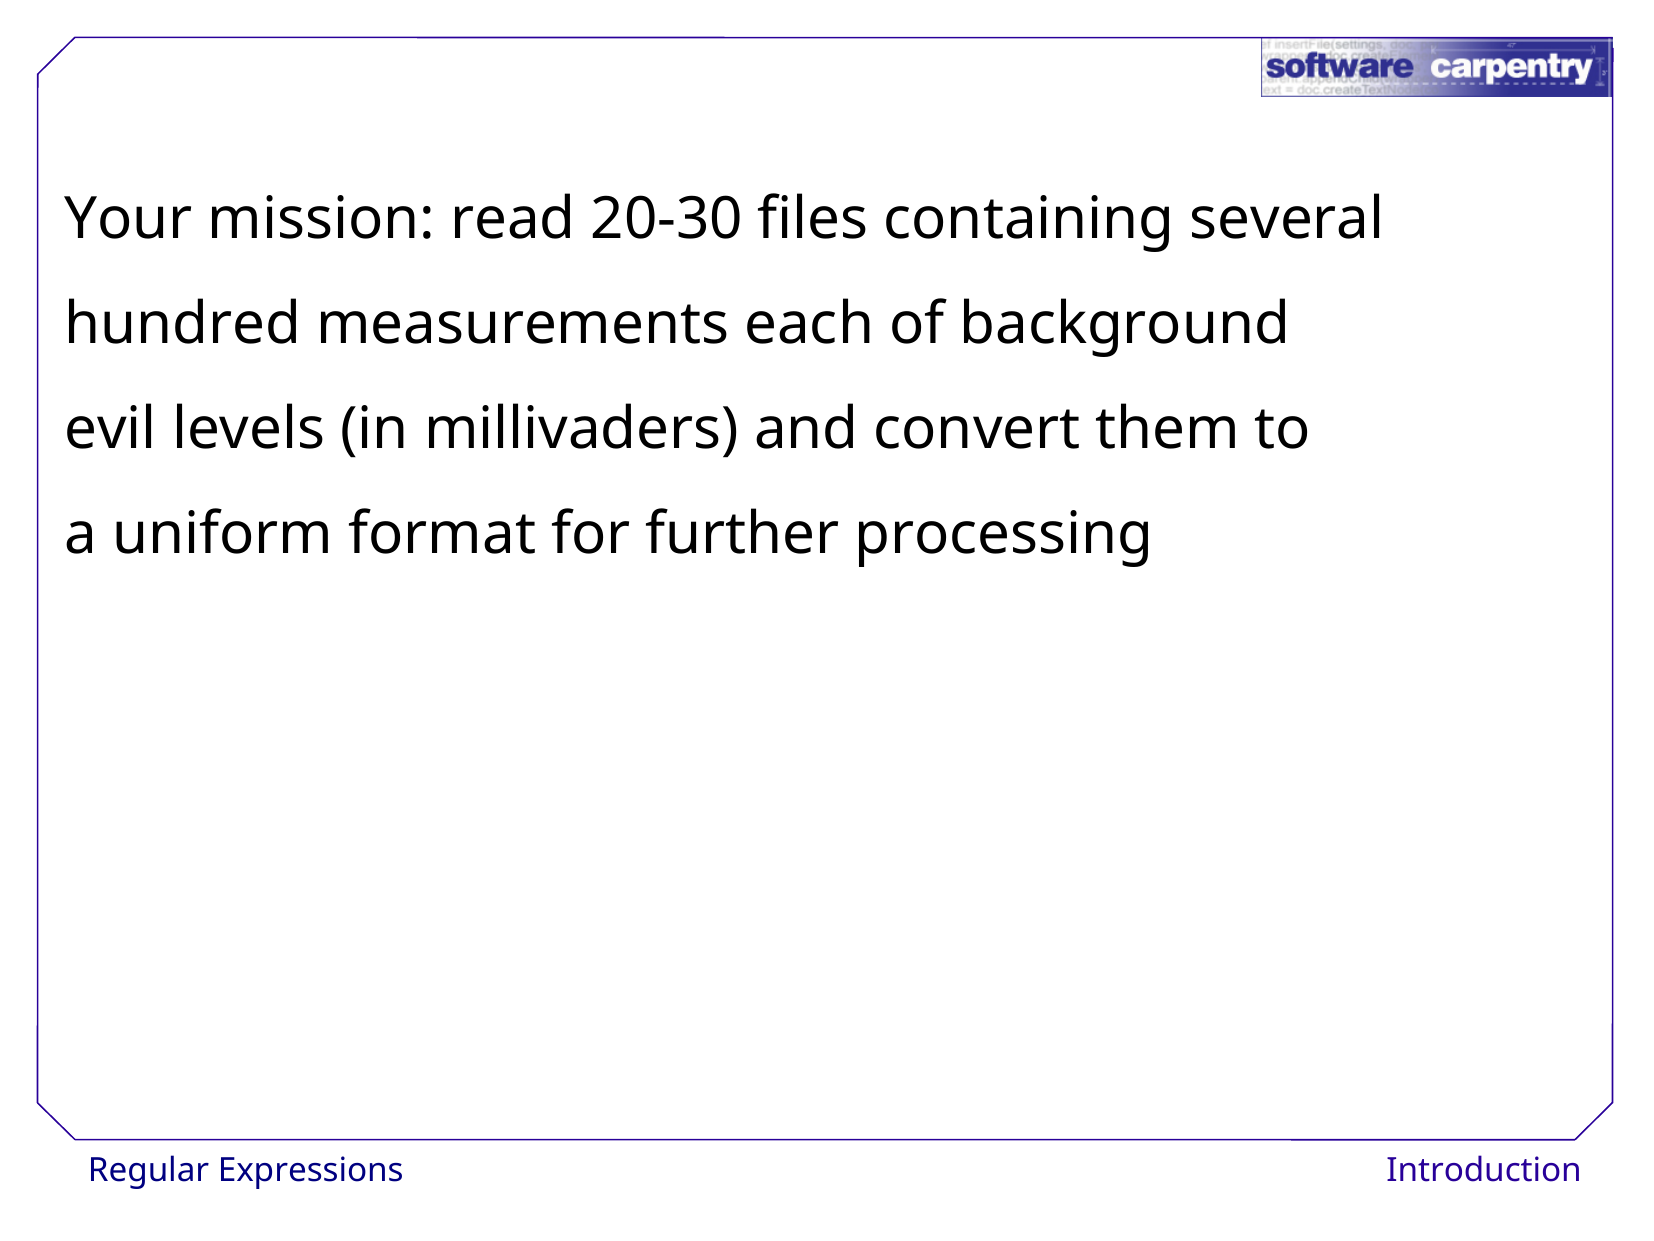

Your mission: read 20-30 files containing several
hundred measurements each of background
evil levels (in millivaders) and convert them to
a uniform format for further processing